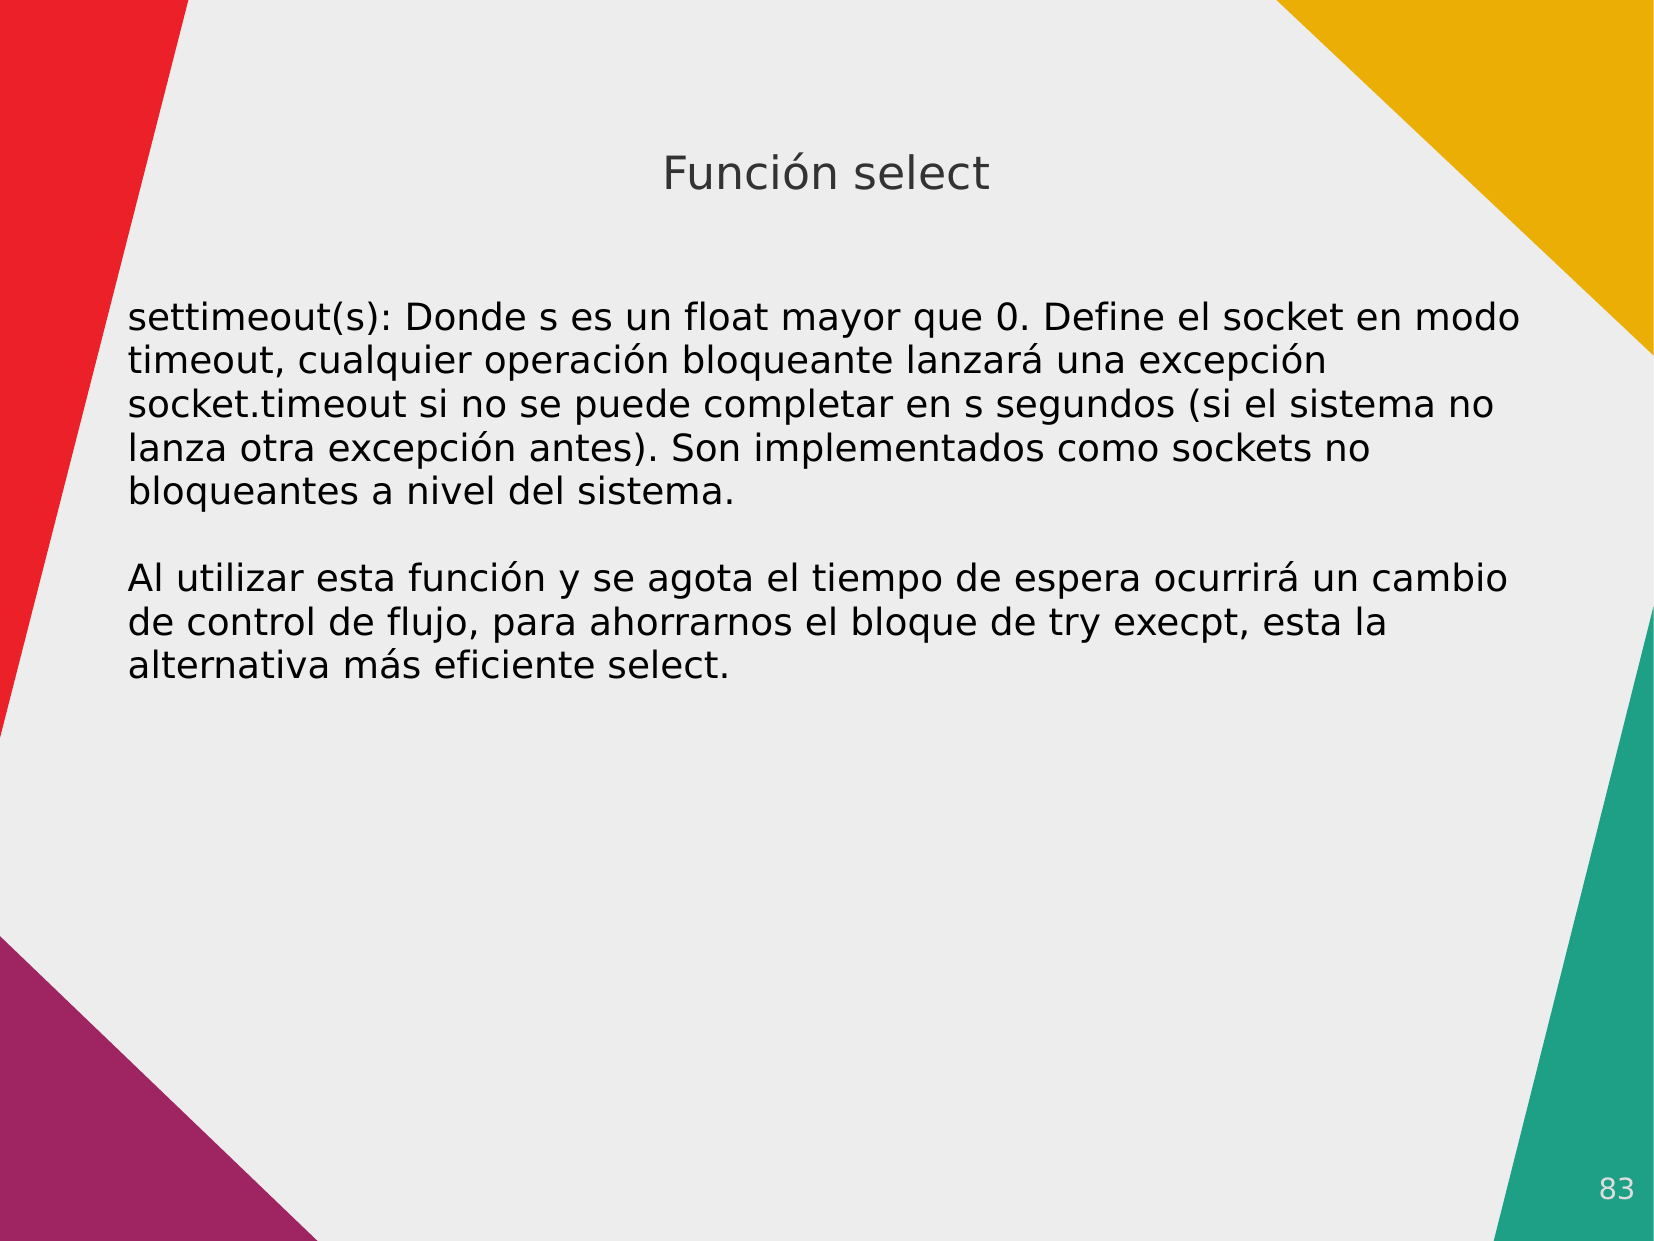

Función select
settimeout(s): Donde s es un float mayor que 0. Define el socket en modo timeout, cualquier operación bloqueante lanzará una excepción socket.timeout si no se puede completar en s segundos (si el sistema no lanza otra excepción antes). Son implementados como sockets no bloqueantes a nivel del sistema.
Al utilizar esta función y se agota el tiempo de espera ocurrirá un cambio de control de flujo, para ahorrarnos el bloque de try execpt, esta la alternativa más eficiente select.
83